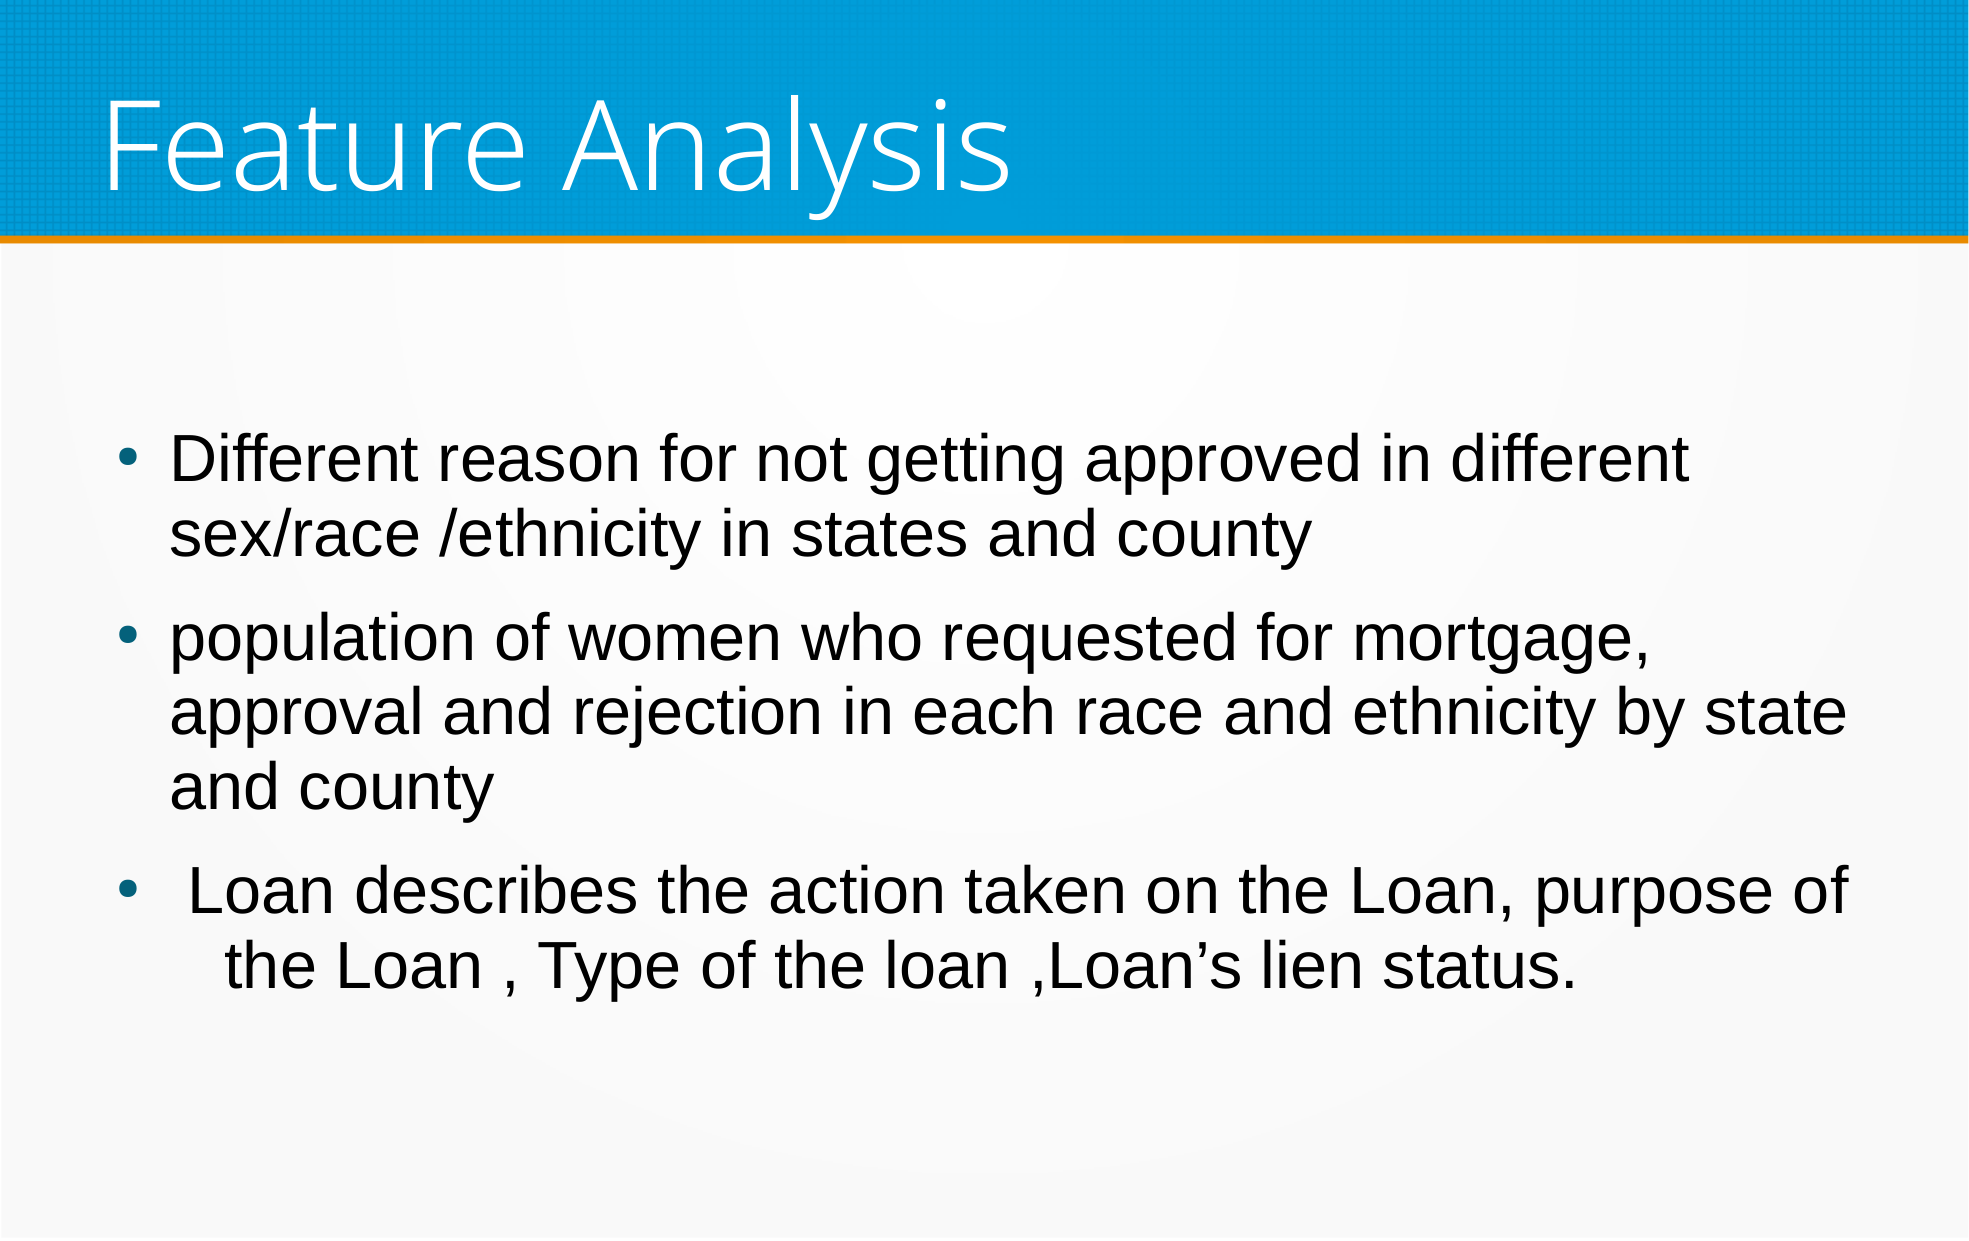

# Feature Analysis
Different reason for not getting approved in different sex/race /ethnicity in states and county
population of women who requested for mortgage, approval and rejection in each race and ethnicity by state and county
 Loan describes the action taken on the Loan, purpose of the Loan , Type of the loan ,Loan’s lien status.